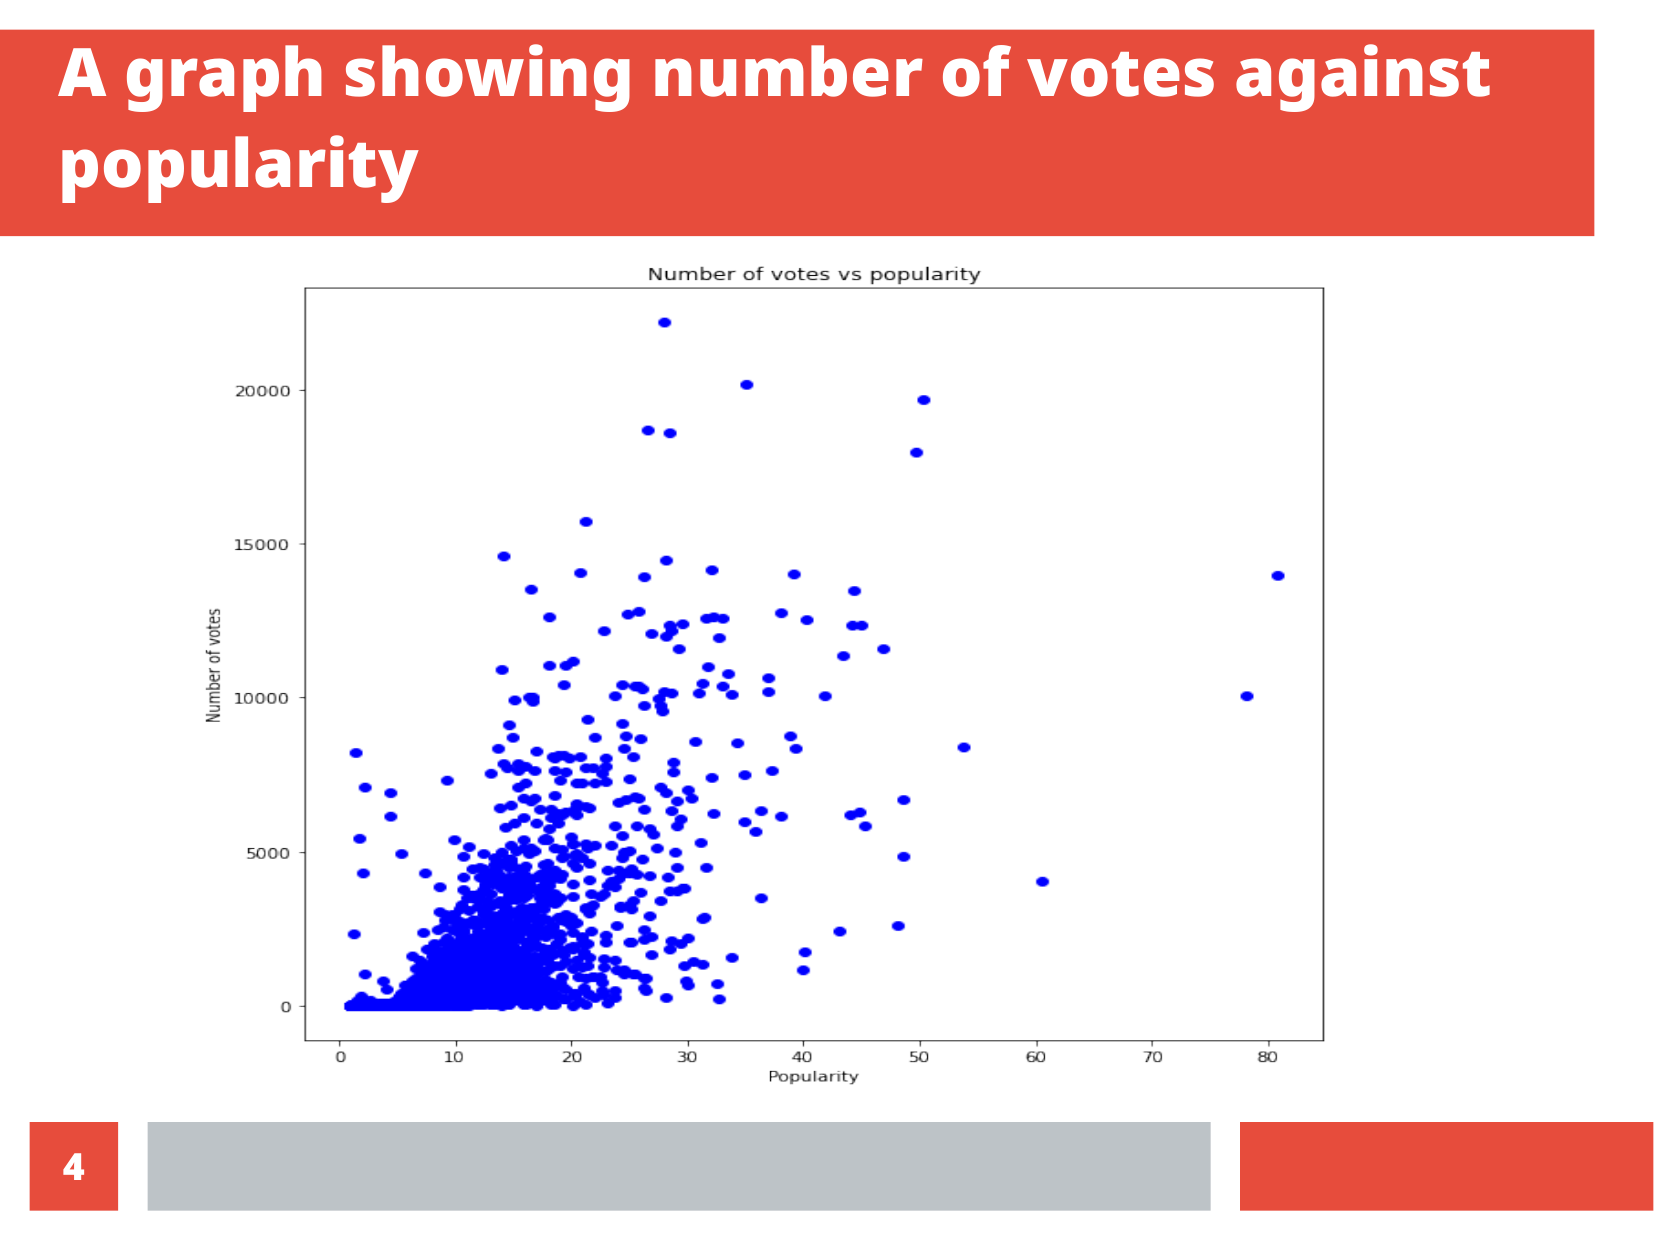

# A graph showing number of votes against popularity
4